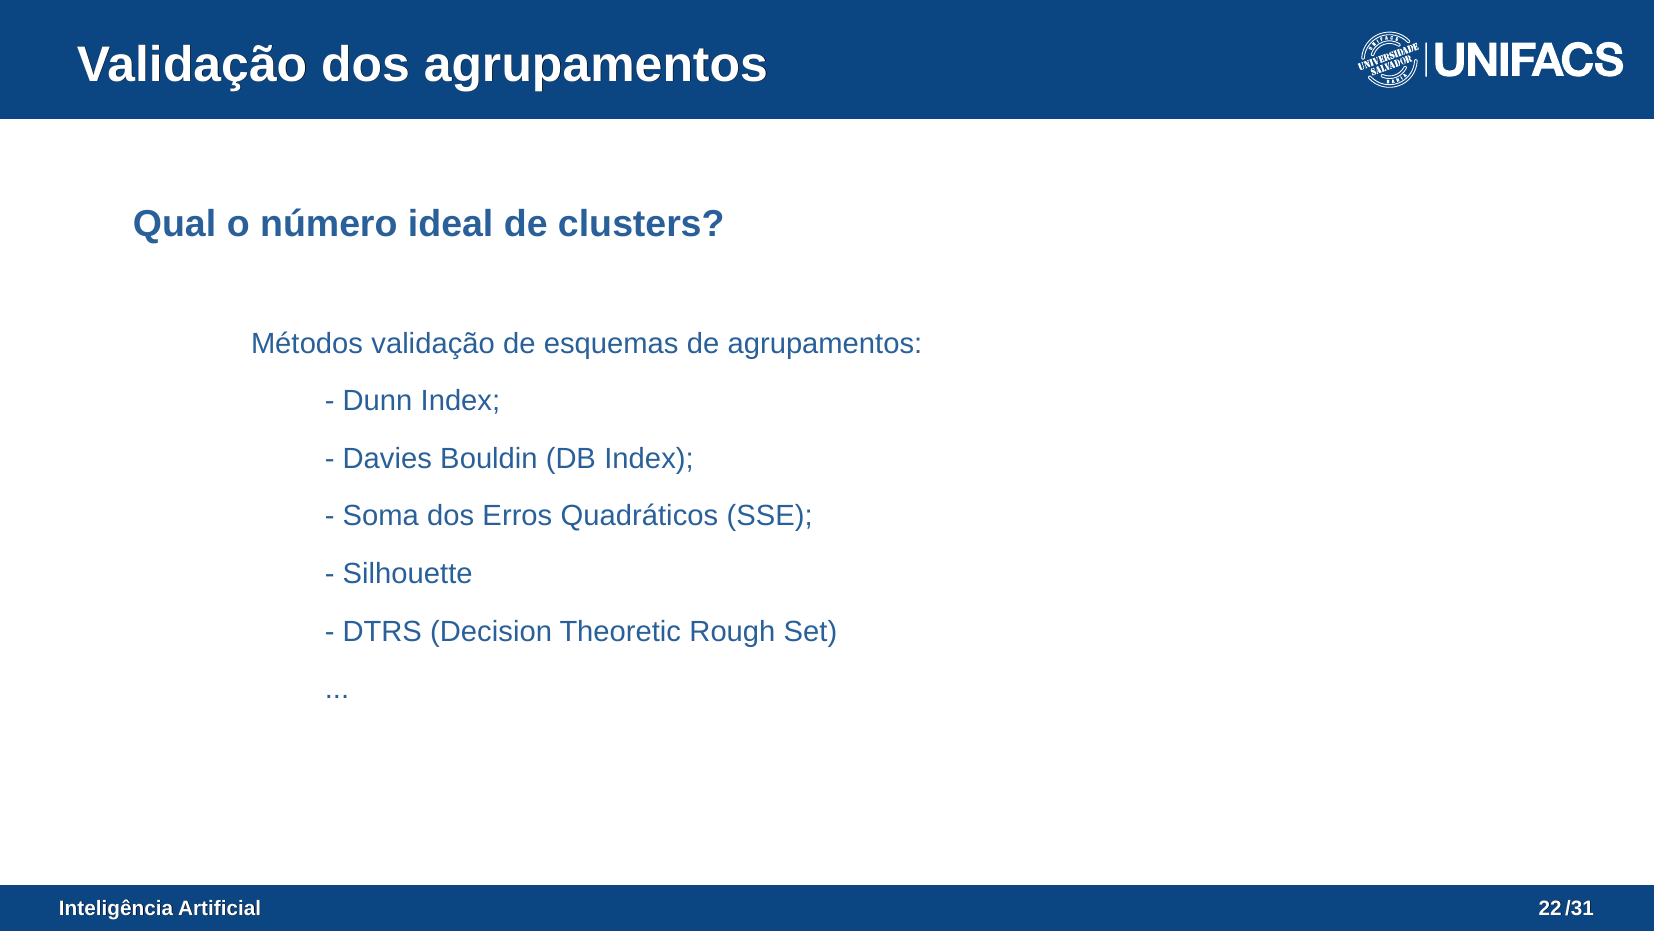

Validação dos agrupamentos
Qual o número ideal de clusters?
Métodos validação de esquemas de agrupamentos:
	- Dunn Index;
	- Davies Bouldin (DB Index);
	- Soma dos Erros Quadráticos (SSE);
	- Silhouette
	- DTRS (Decision Theoretic Rough Set)
	...